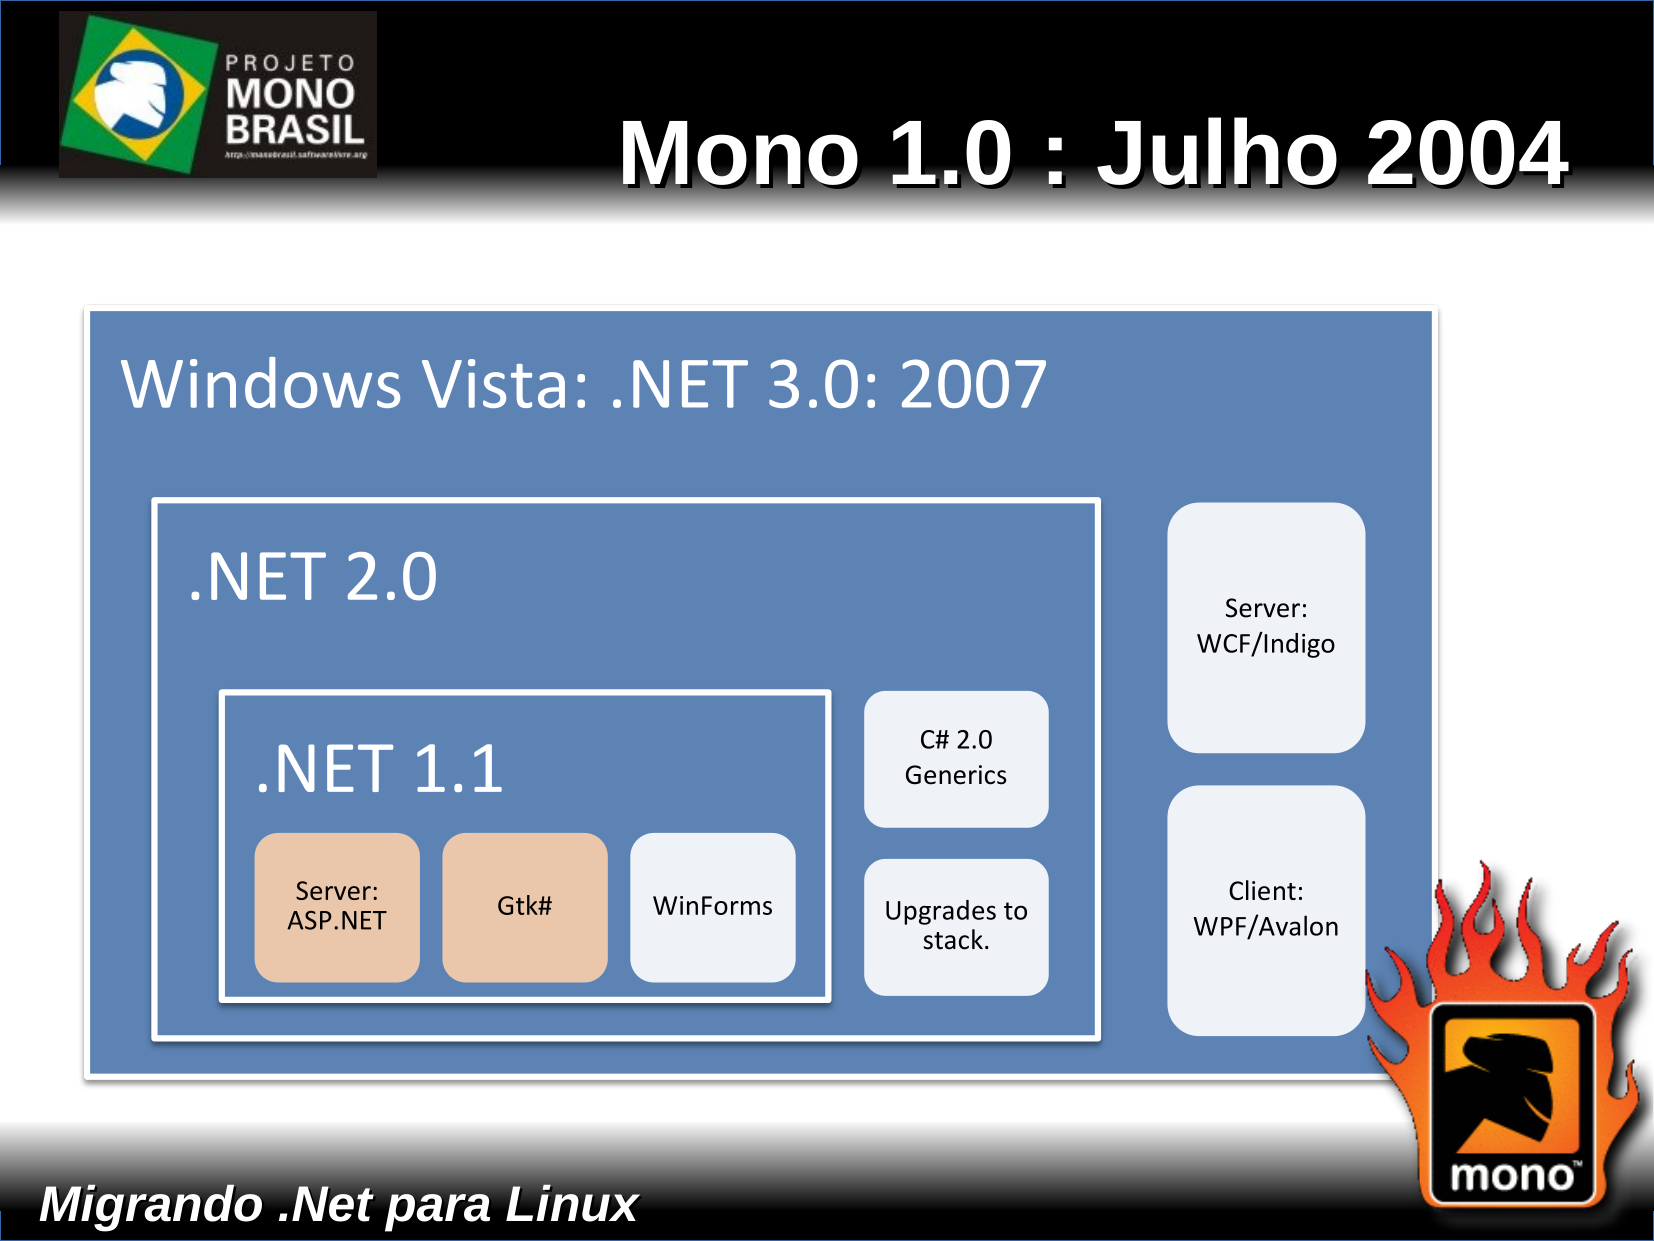

# Mono 1.0 : Julho 2004
Migrando .Net para Linux